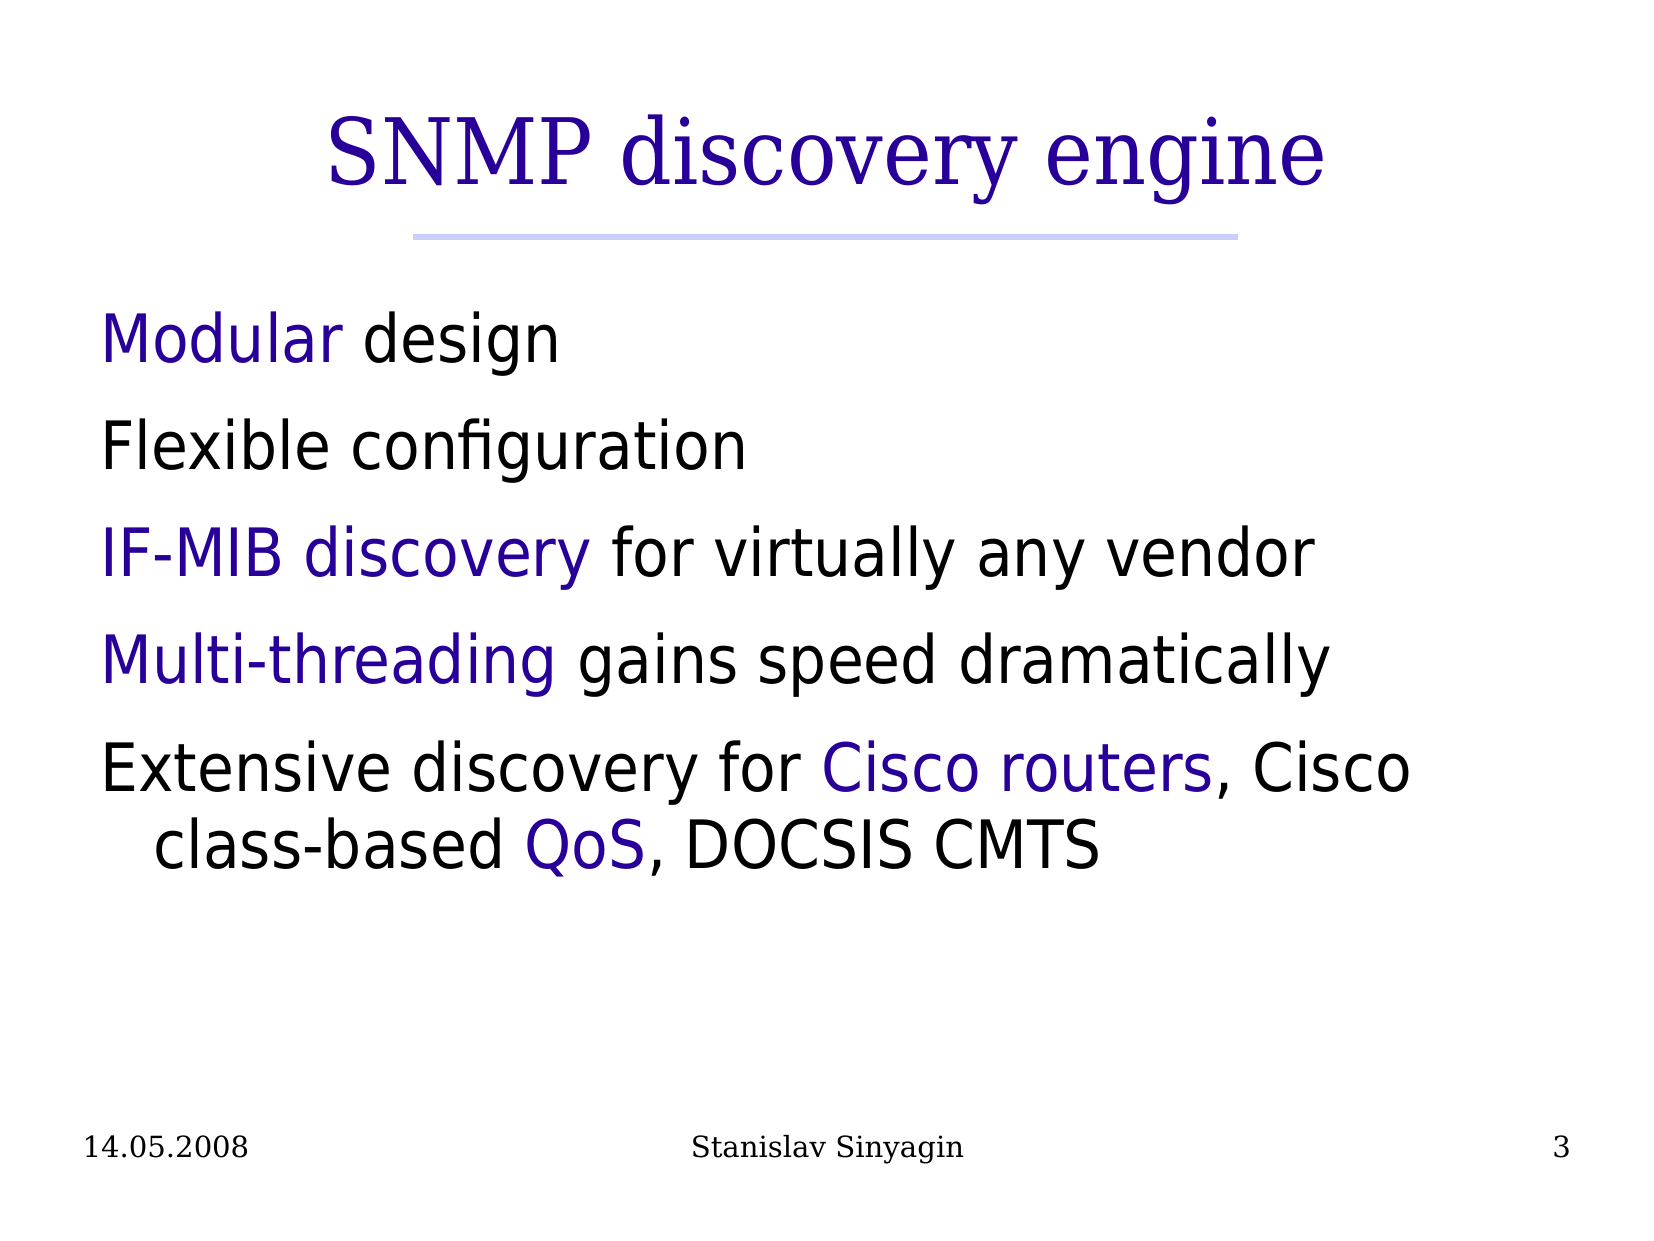

# SNMP discovery engine
Modular design
Flexible configuration
IF-MIB discovery for virtually any vendor
Multi-threading gains speed dramatically
Extensive discovery for Cisco routers, Cisco class-based QoS, DOCSIS CMTS
14.05.2008
Stanislav Sinyagin
3